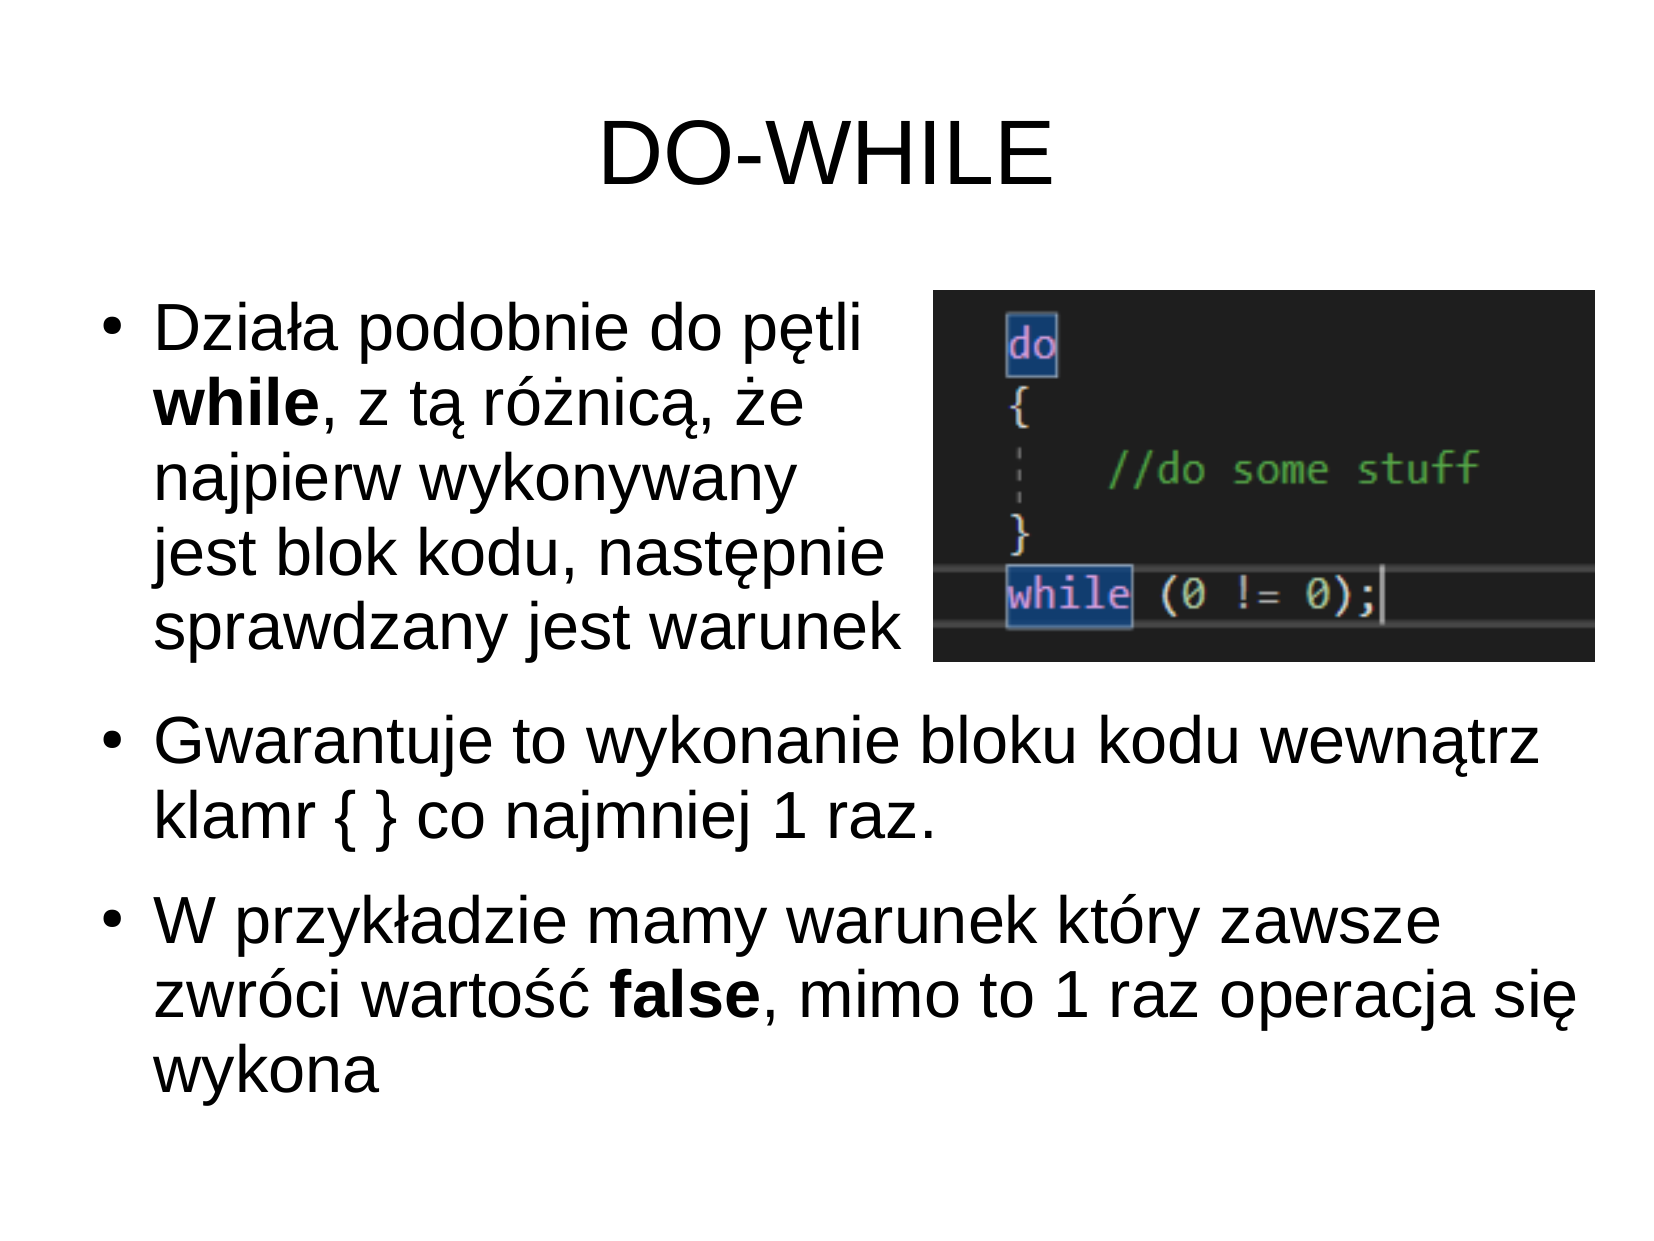

# DO-WHILE
Działa podobnie do pętli while, z tą różnicą, że najpierw wykonywany jest blok kodu, następnie sprawdzany jest warunek
Gwarantuje to wykonanie bloku kodu wewnątrz klamr { } co najmniej 1 raz.
W przykładzie mamy warunek który zawsze zwróci wartość false, mimo to 1 raz operacja się wykona